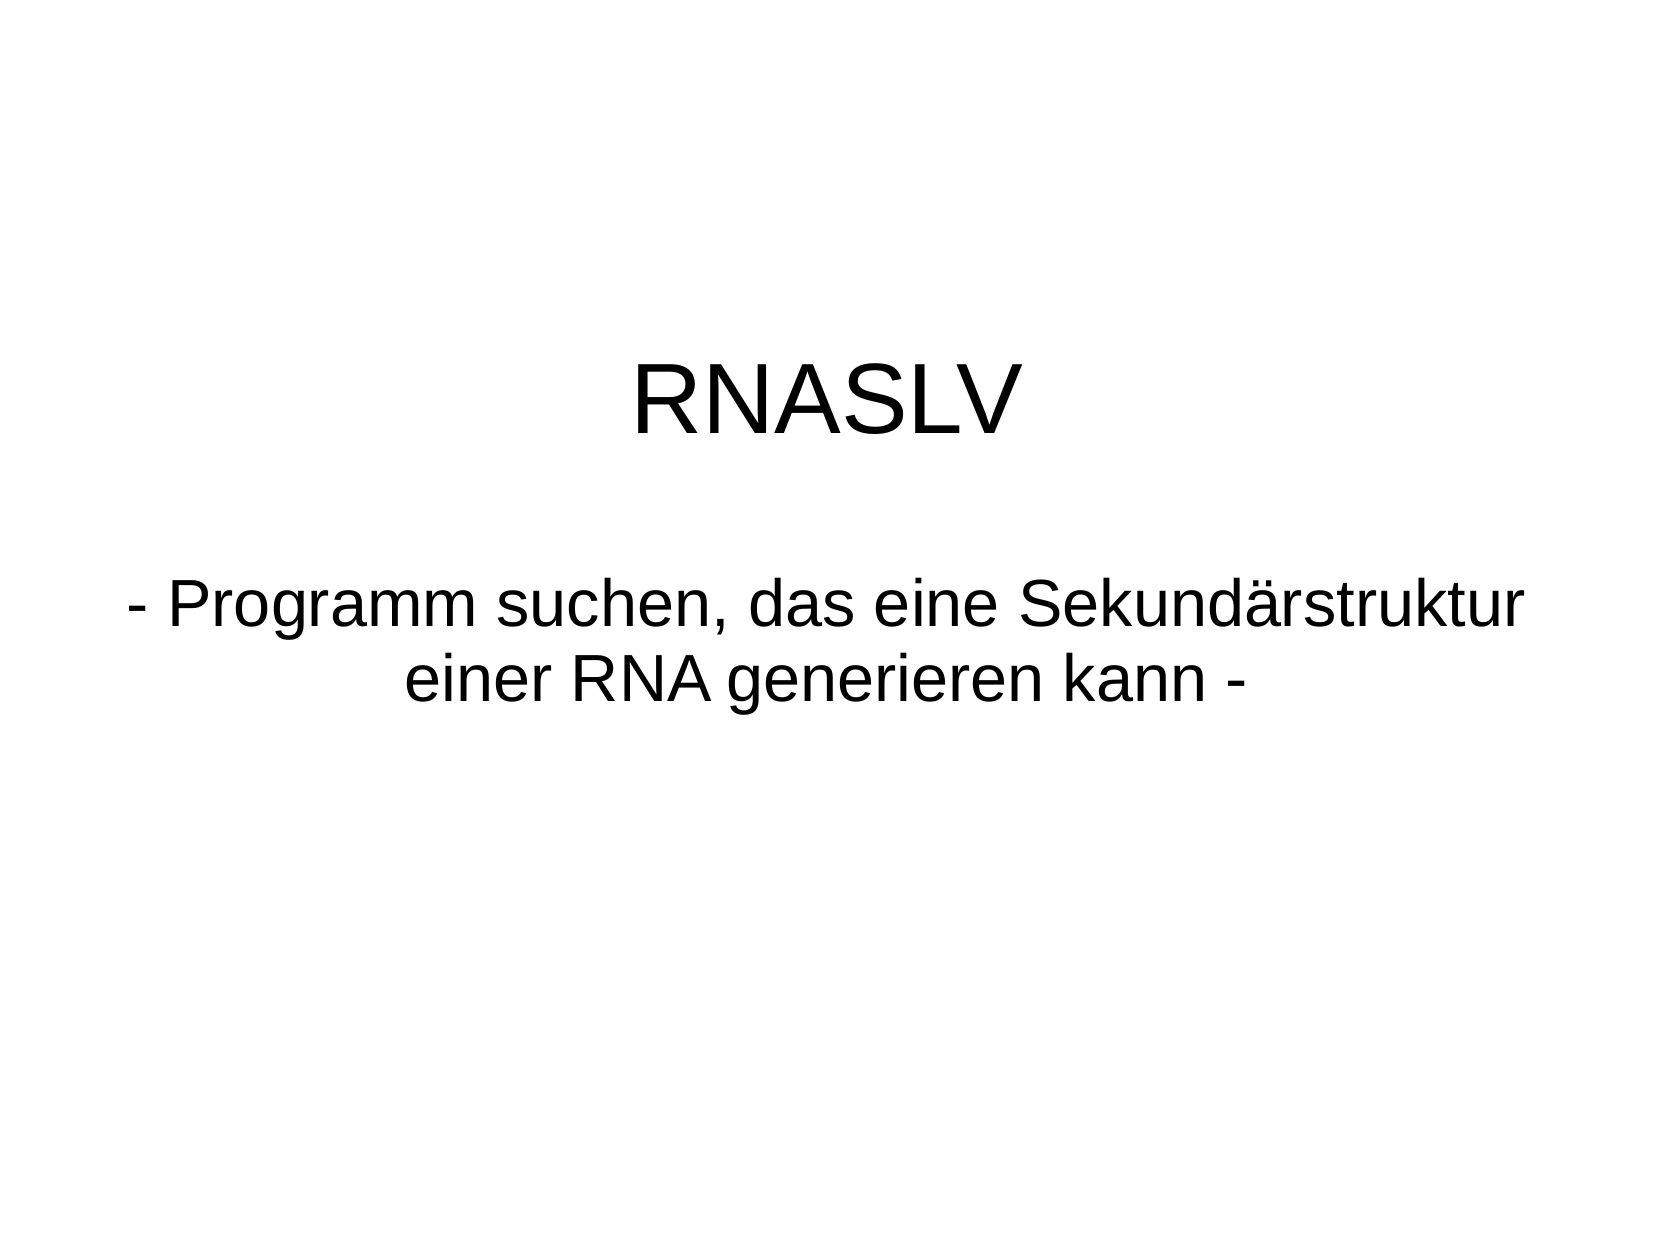

# RNASLV
- Programm suchen, das eine Sekundärstruktur einer RNA generieren kann -